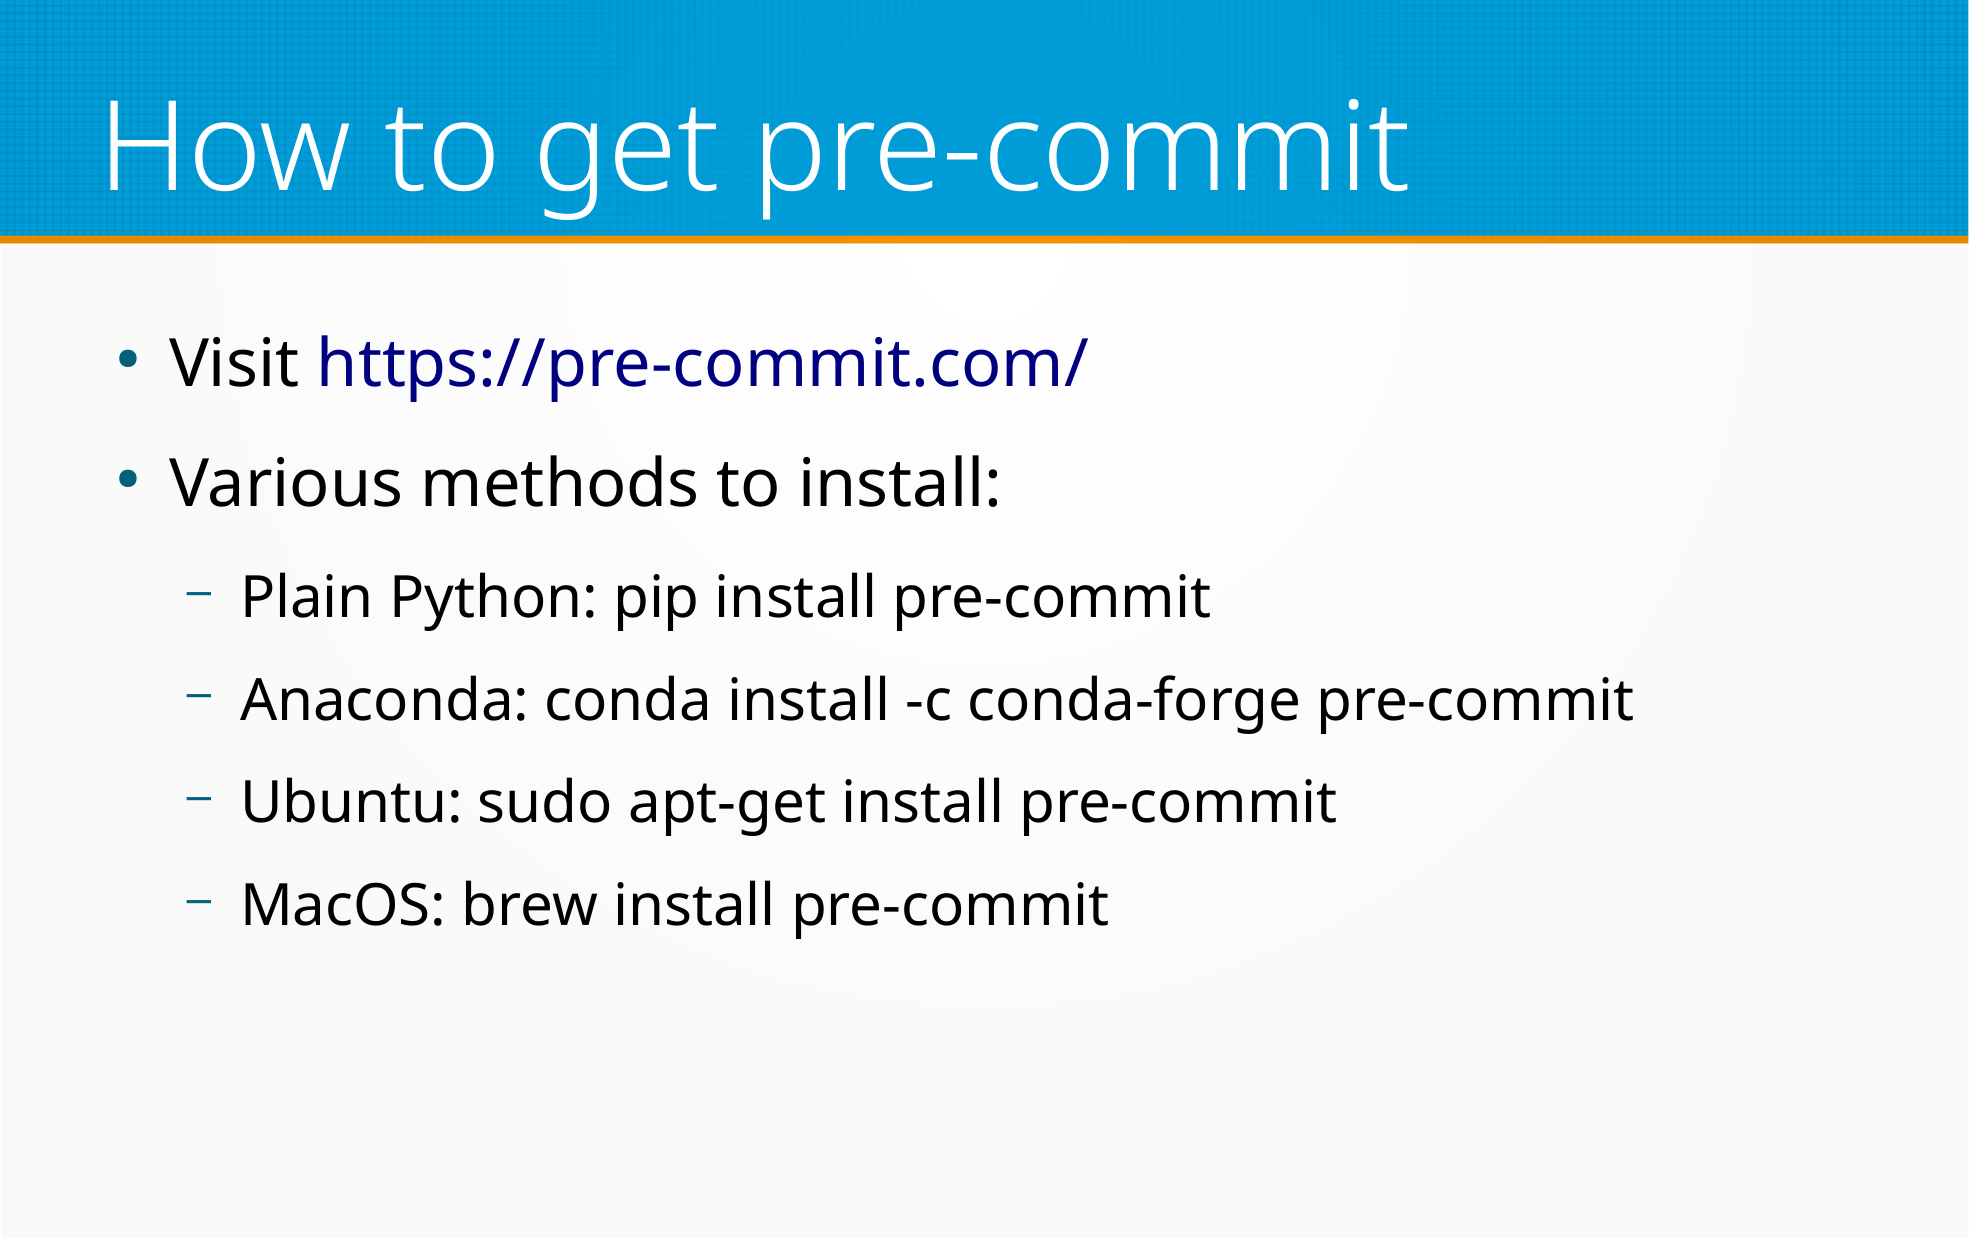

# How to get pre-commit
Visit https://pre-commit.com/
Various methods to install:
Plain Python: pip install pre-commit
Anaconda: conda install -c conda-forge pre-commit
Ubuntu: sudo apt-get install pre-commit
MacOS: brew install pre-commit